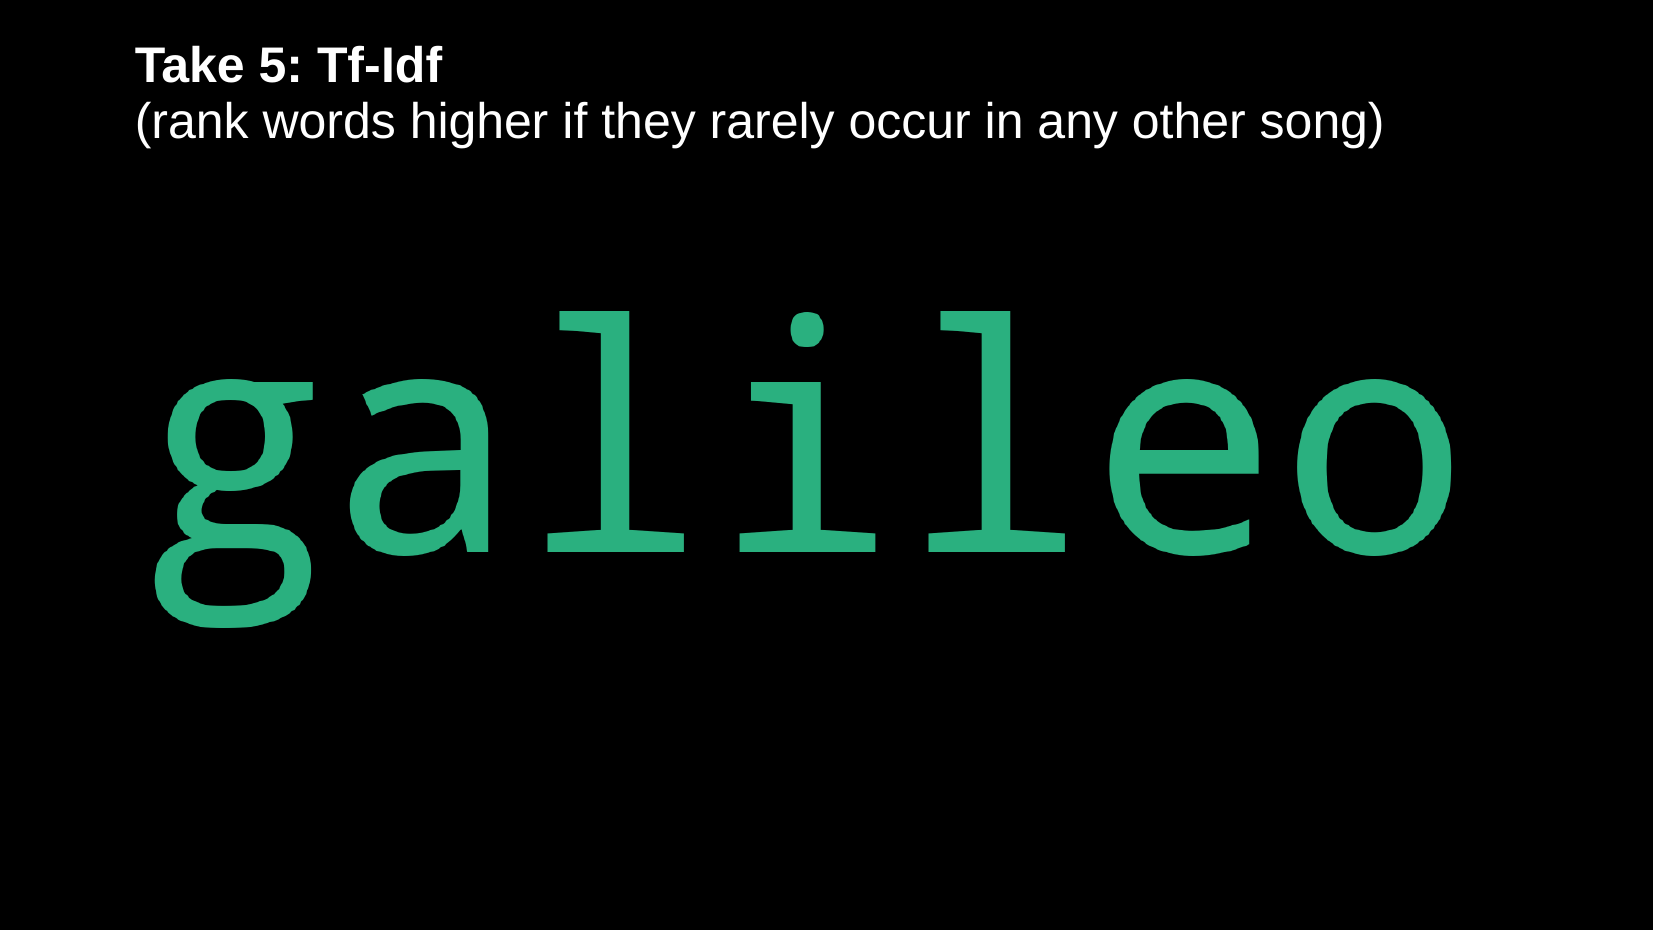

Take 5: Tf-Idf
(rank words higher if they rarely occur in any other song)
# All words